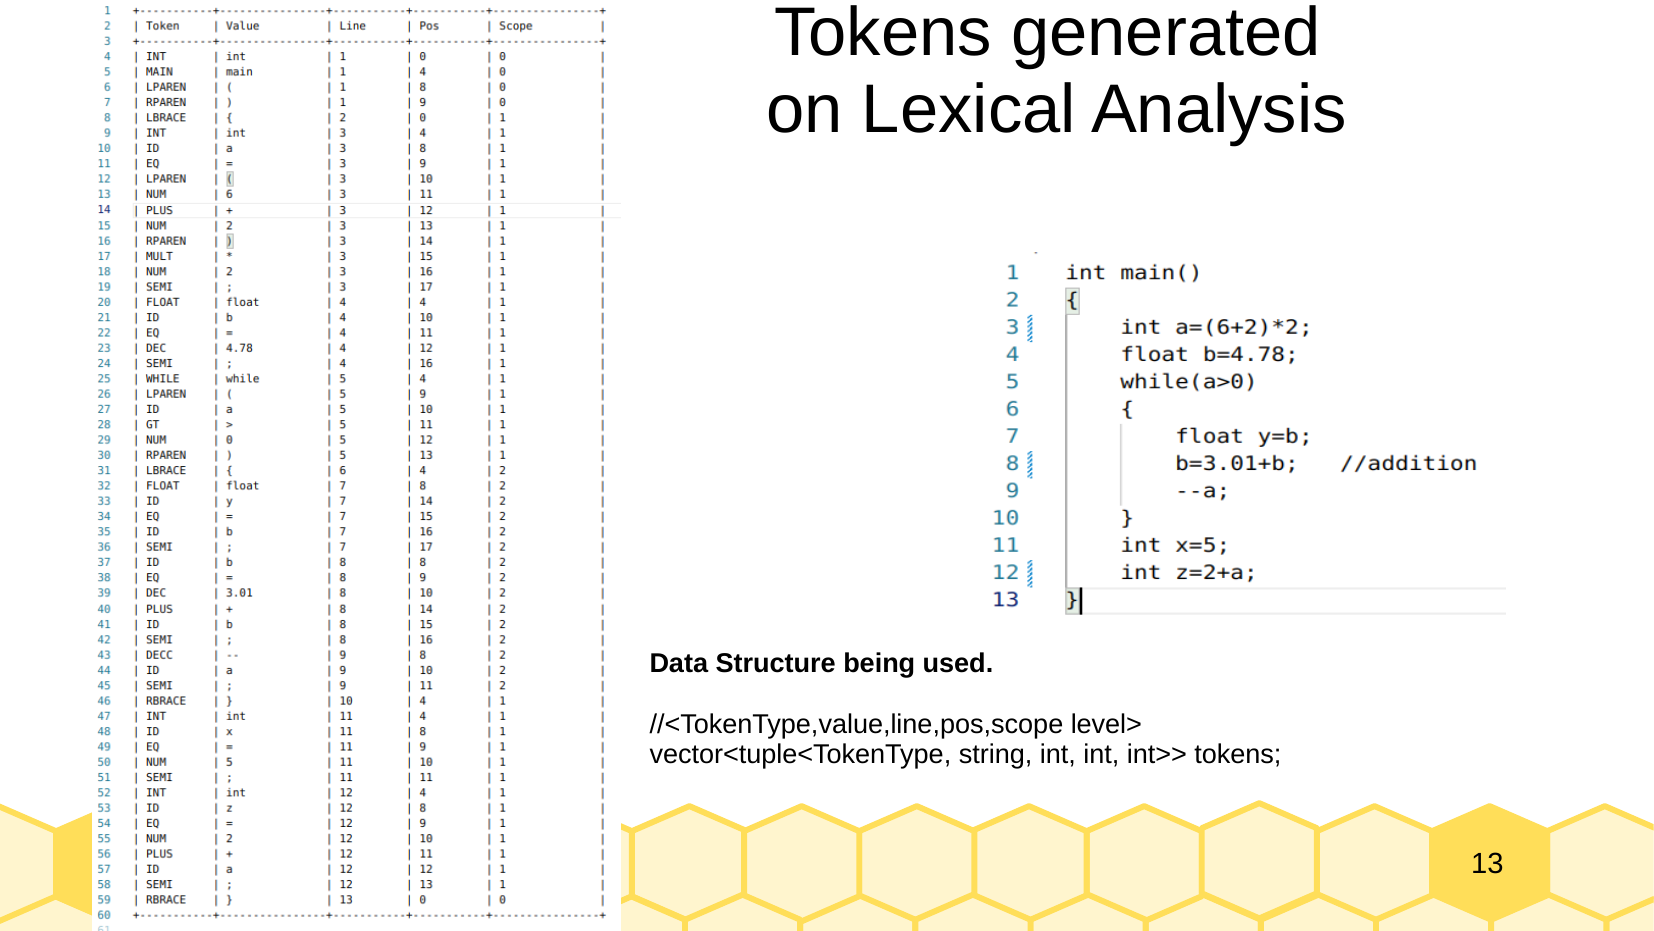

# Tokens generated on Lexical Analysis
Data Structure being used.
//<TokenType,value,line,pos,scope level>
vector<tuple<TokenType, string, int, int, int>> tokens;